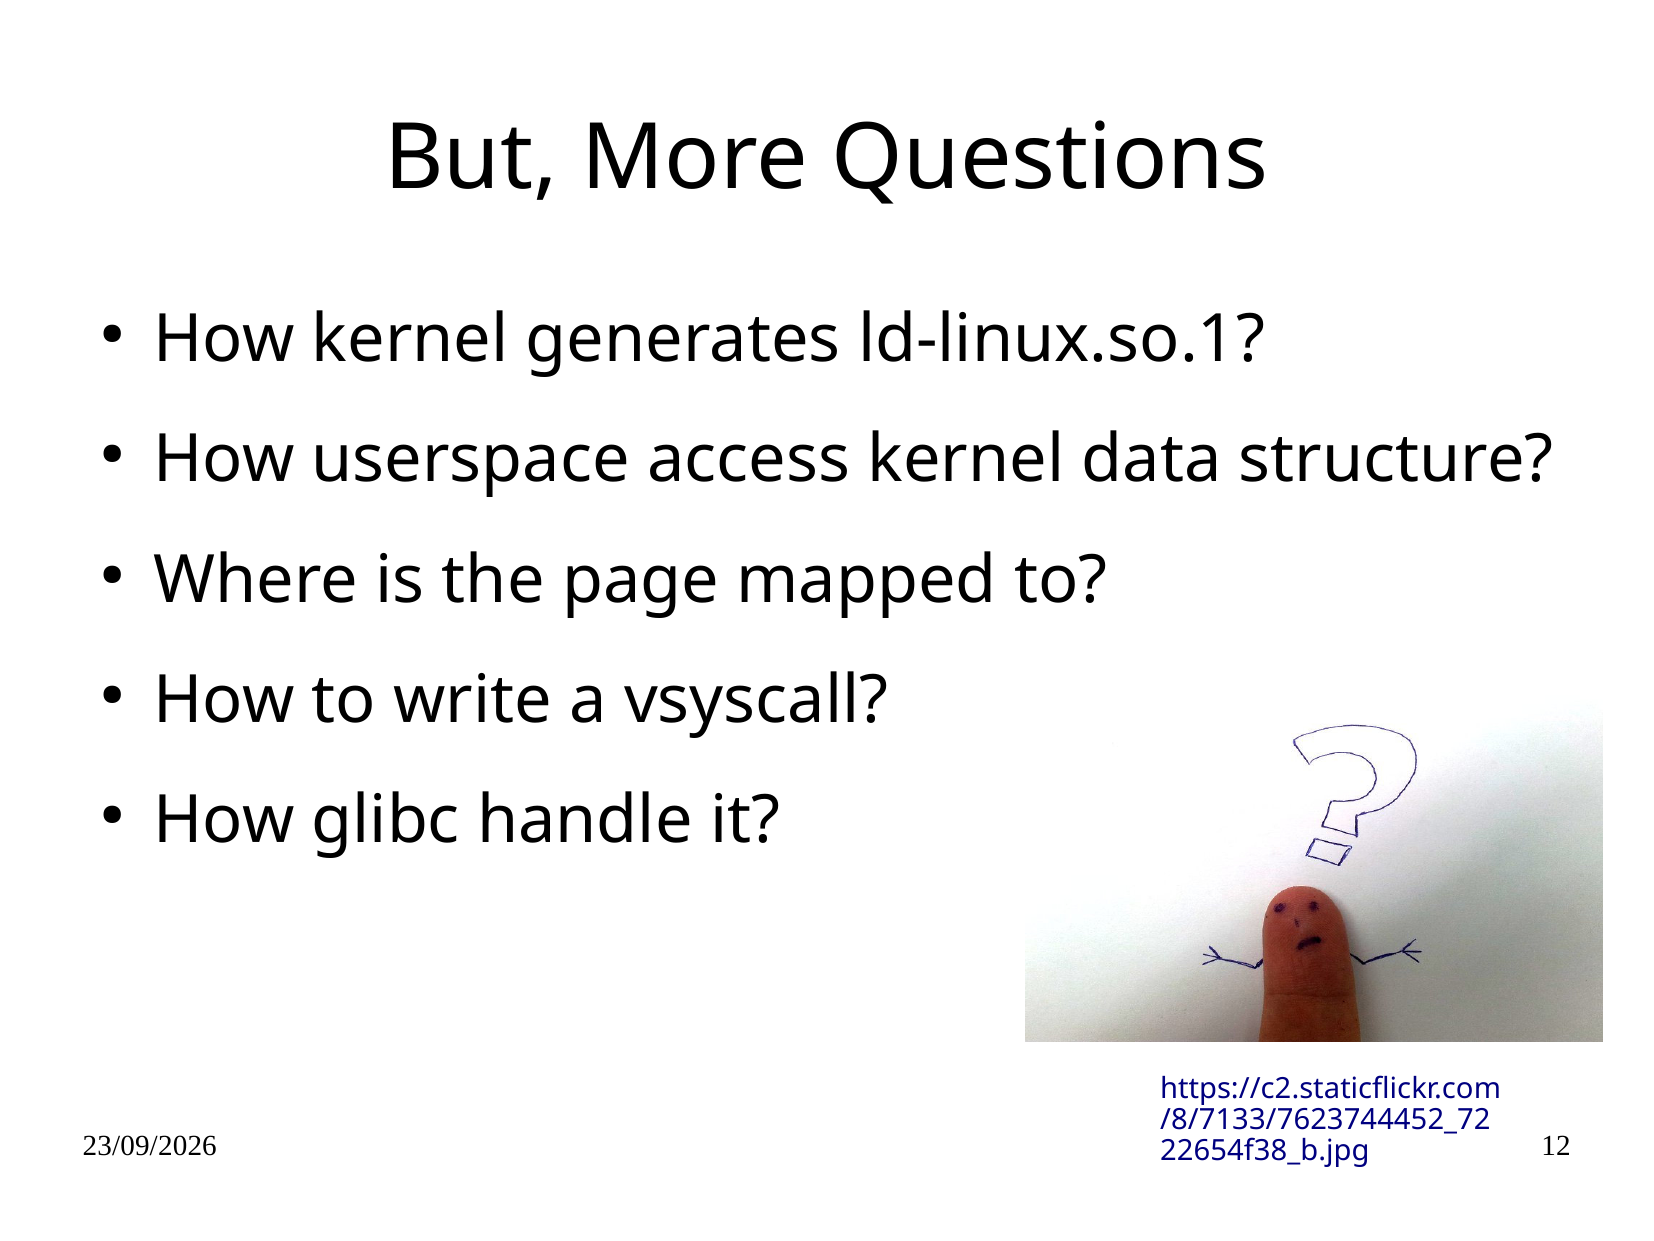

# But, More Questions
How kernel generates ld-linux.so.1?
How userspace access kernel data structure?
Where is the page mapped to?
How to write a vsyscall?
How glibc handle it?
https://c2.staticflickr.com/8/7133/7623744452_7222654f38_b.jpg
12